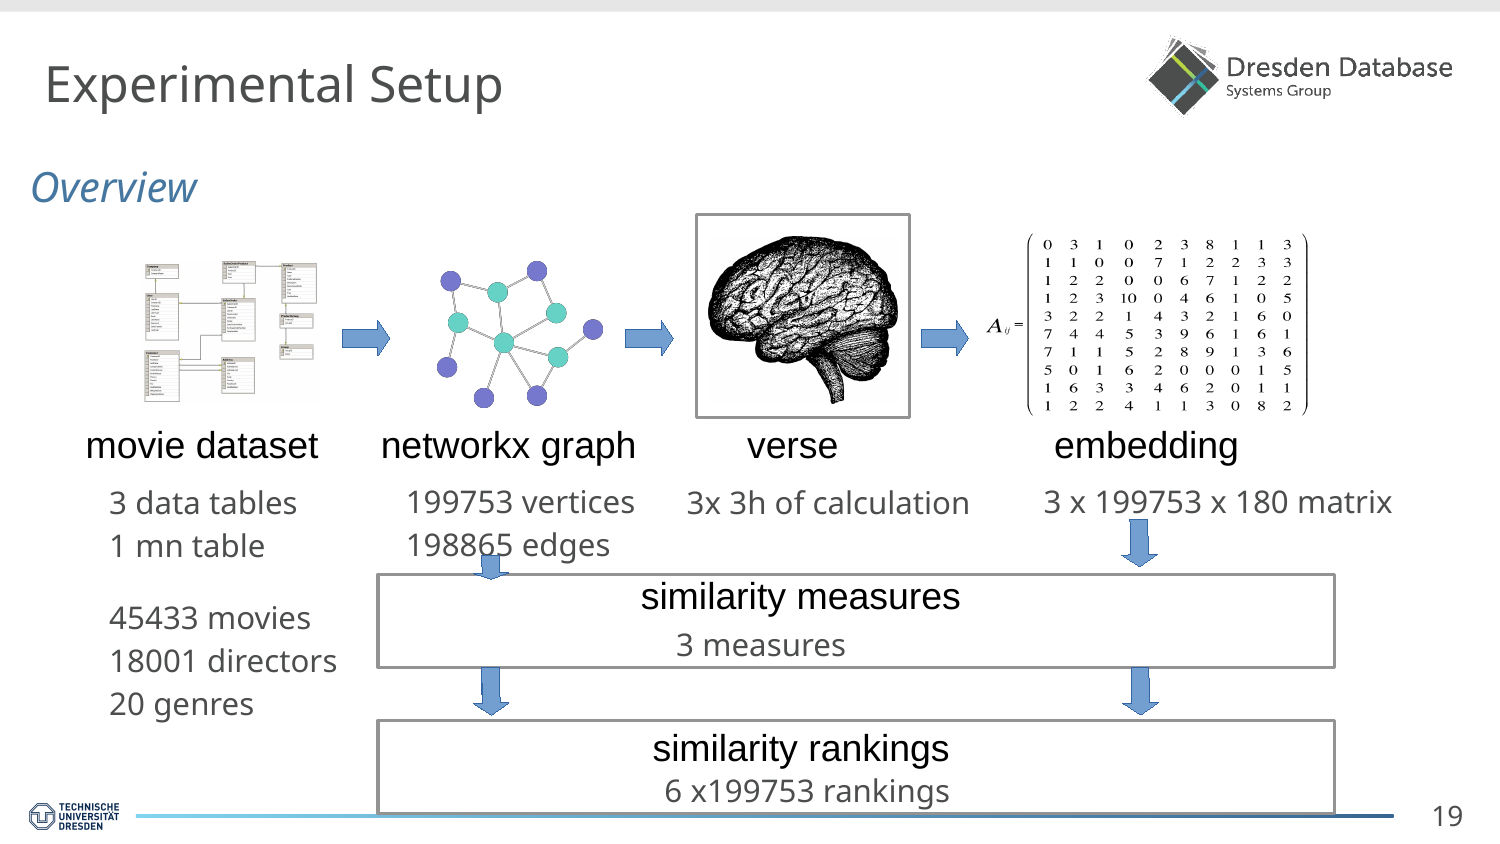

# Experimental Setup
Overview
movie dataset
networkx graph
verse
embedding
199753 vertices
198865 edges
3 x 199753 x 180 matrix
3 data tables
1 mn table
45433 movies
18001 directors
20 genres
3x 3h of calculation
similarity measures
3 measures
similarity rankings
6 x199753 rankings